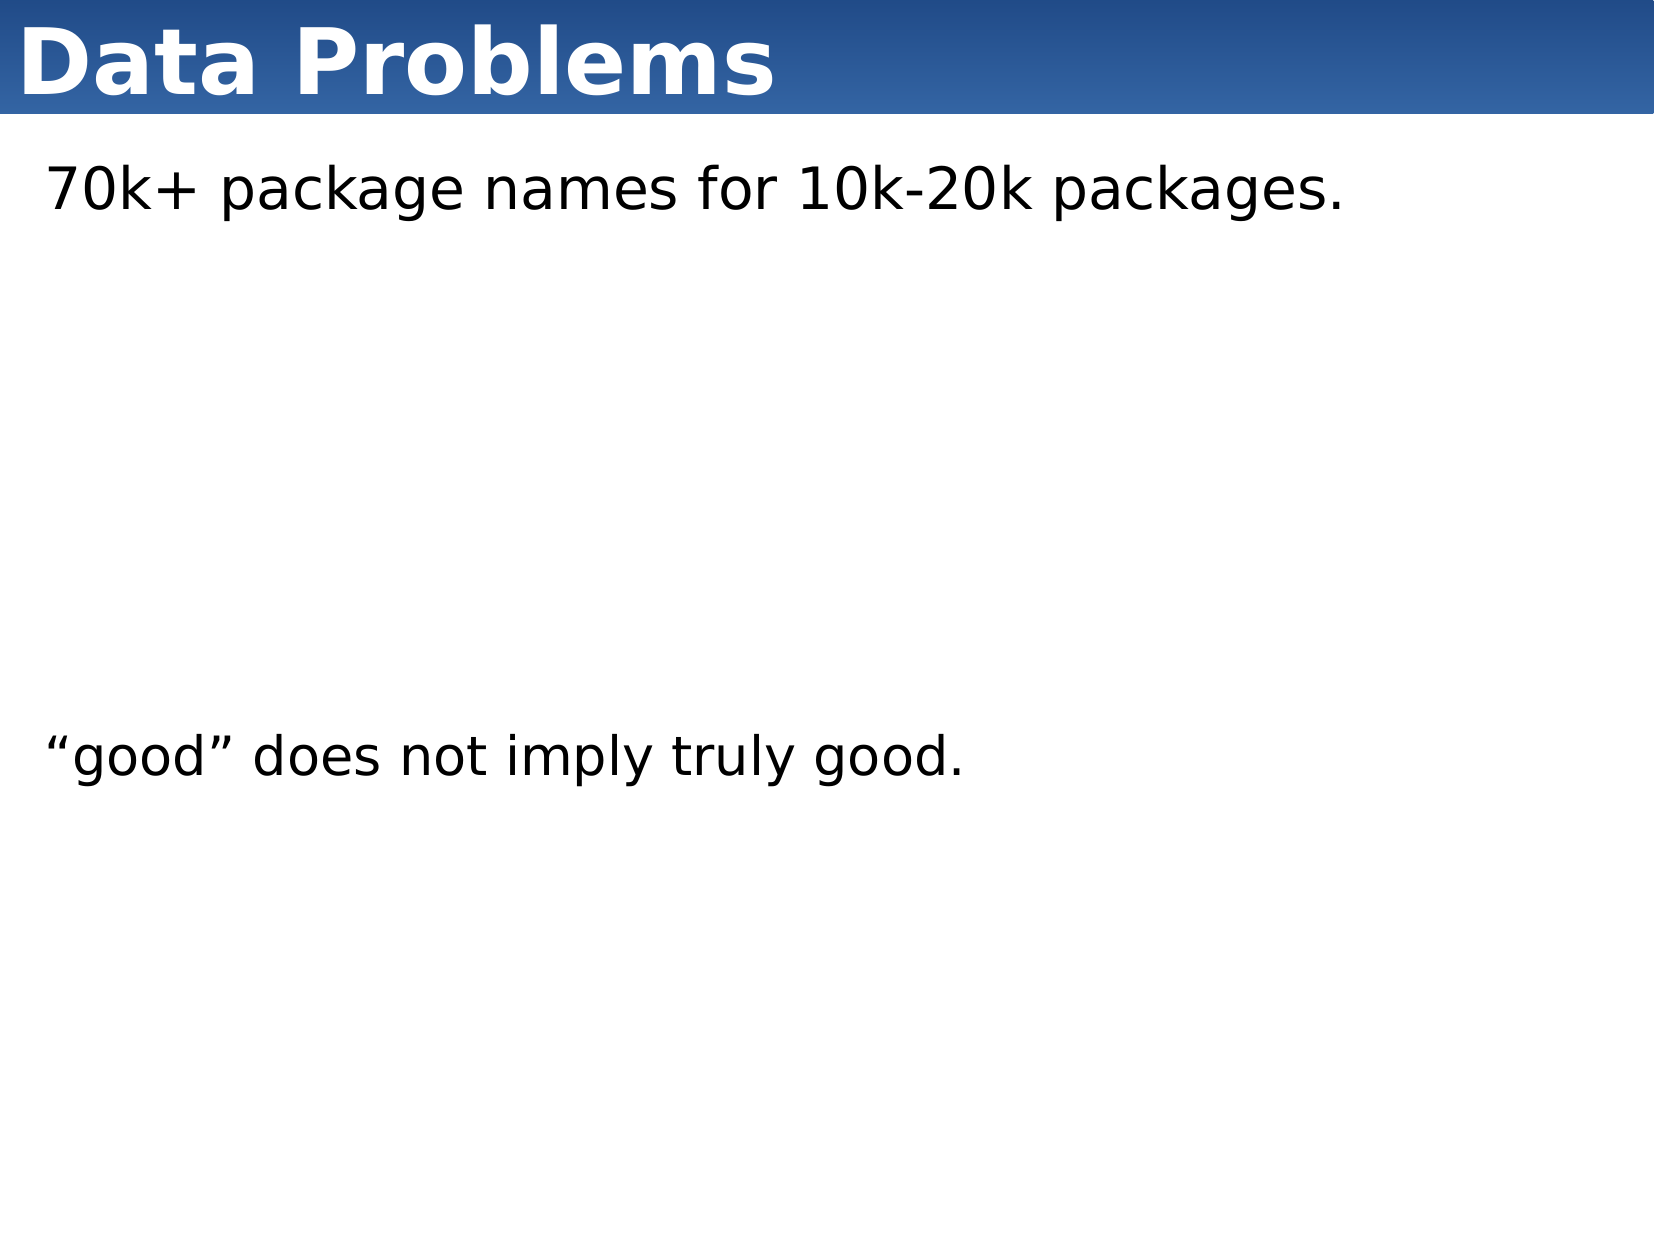

Data Problems
70k+ package names for 10k-20k packages.
“good” does not imply truly good.